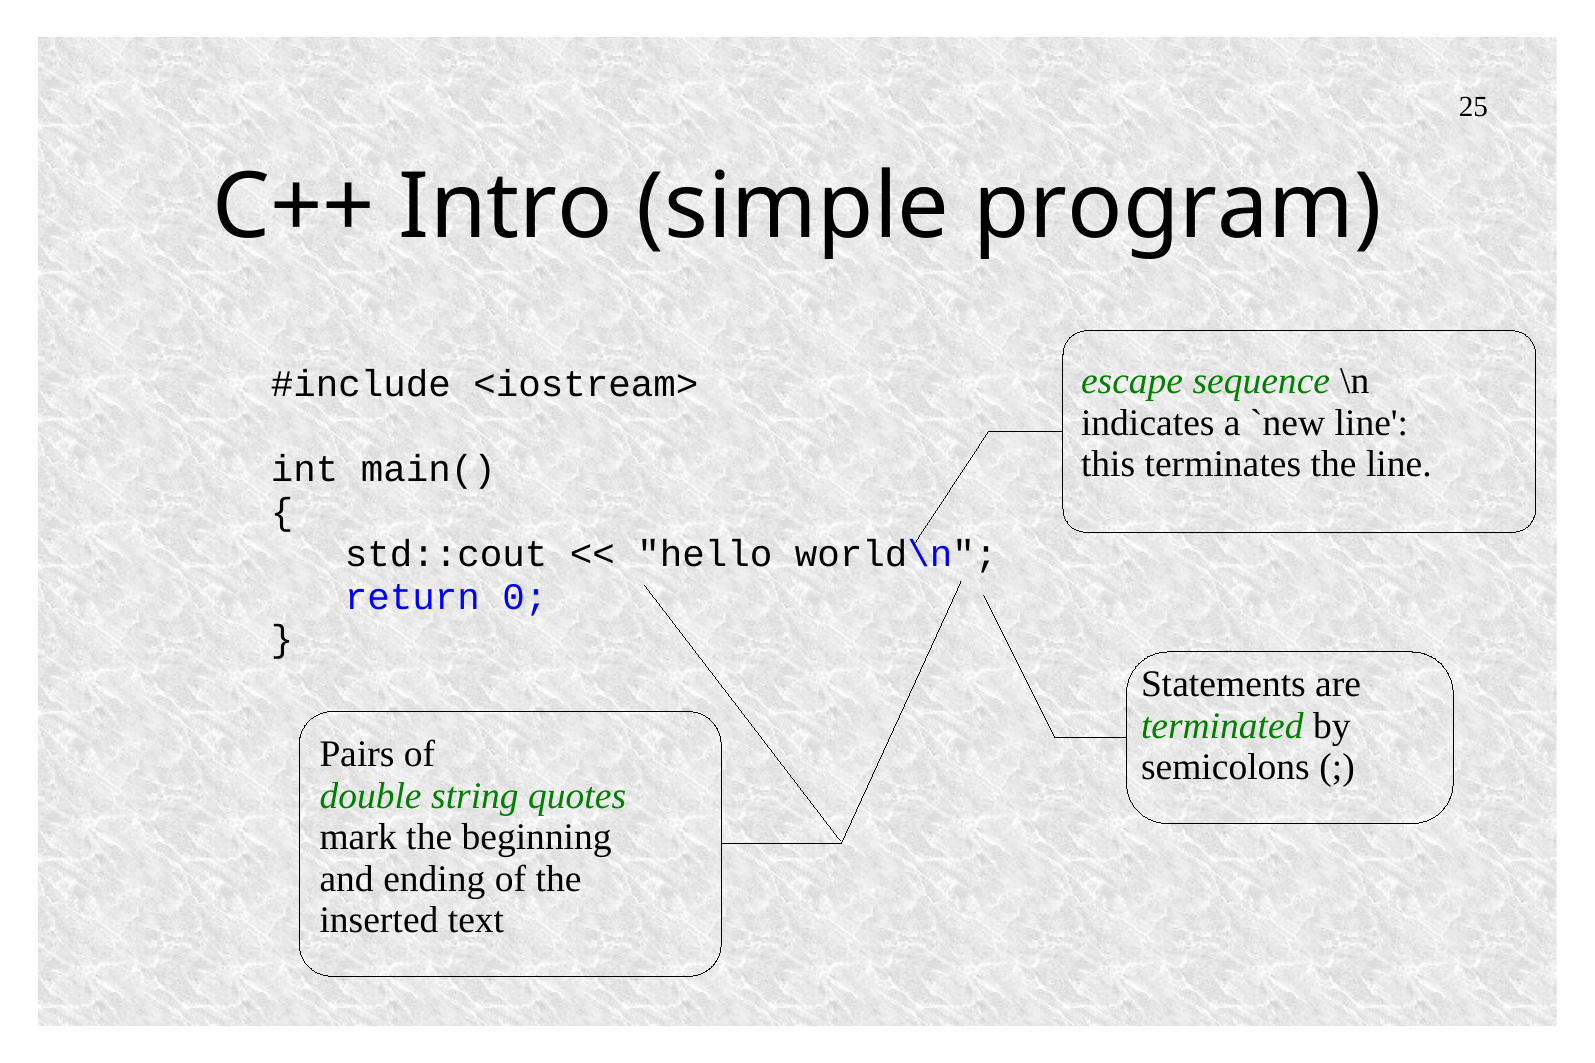

25
# C++ Intro (simple program)
escape sequence \n
indicates a `new line':
this terminates the line.
#include <iostream>
int main()
{
	std::cout << "hello world\n";
	return 0;
}
Statements are
terminated by
semicolons (;)
Pairs of
double string quotes
mark the beginning
and ending of the
inserted text